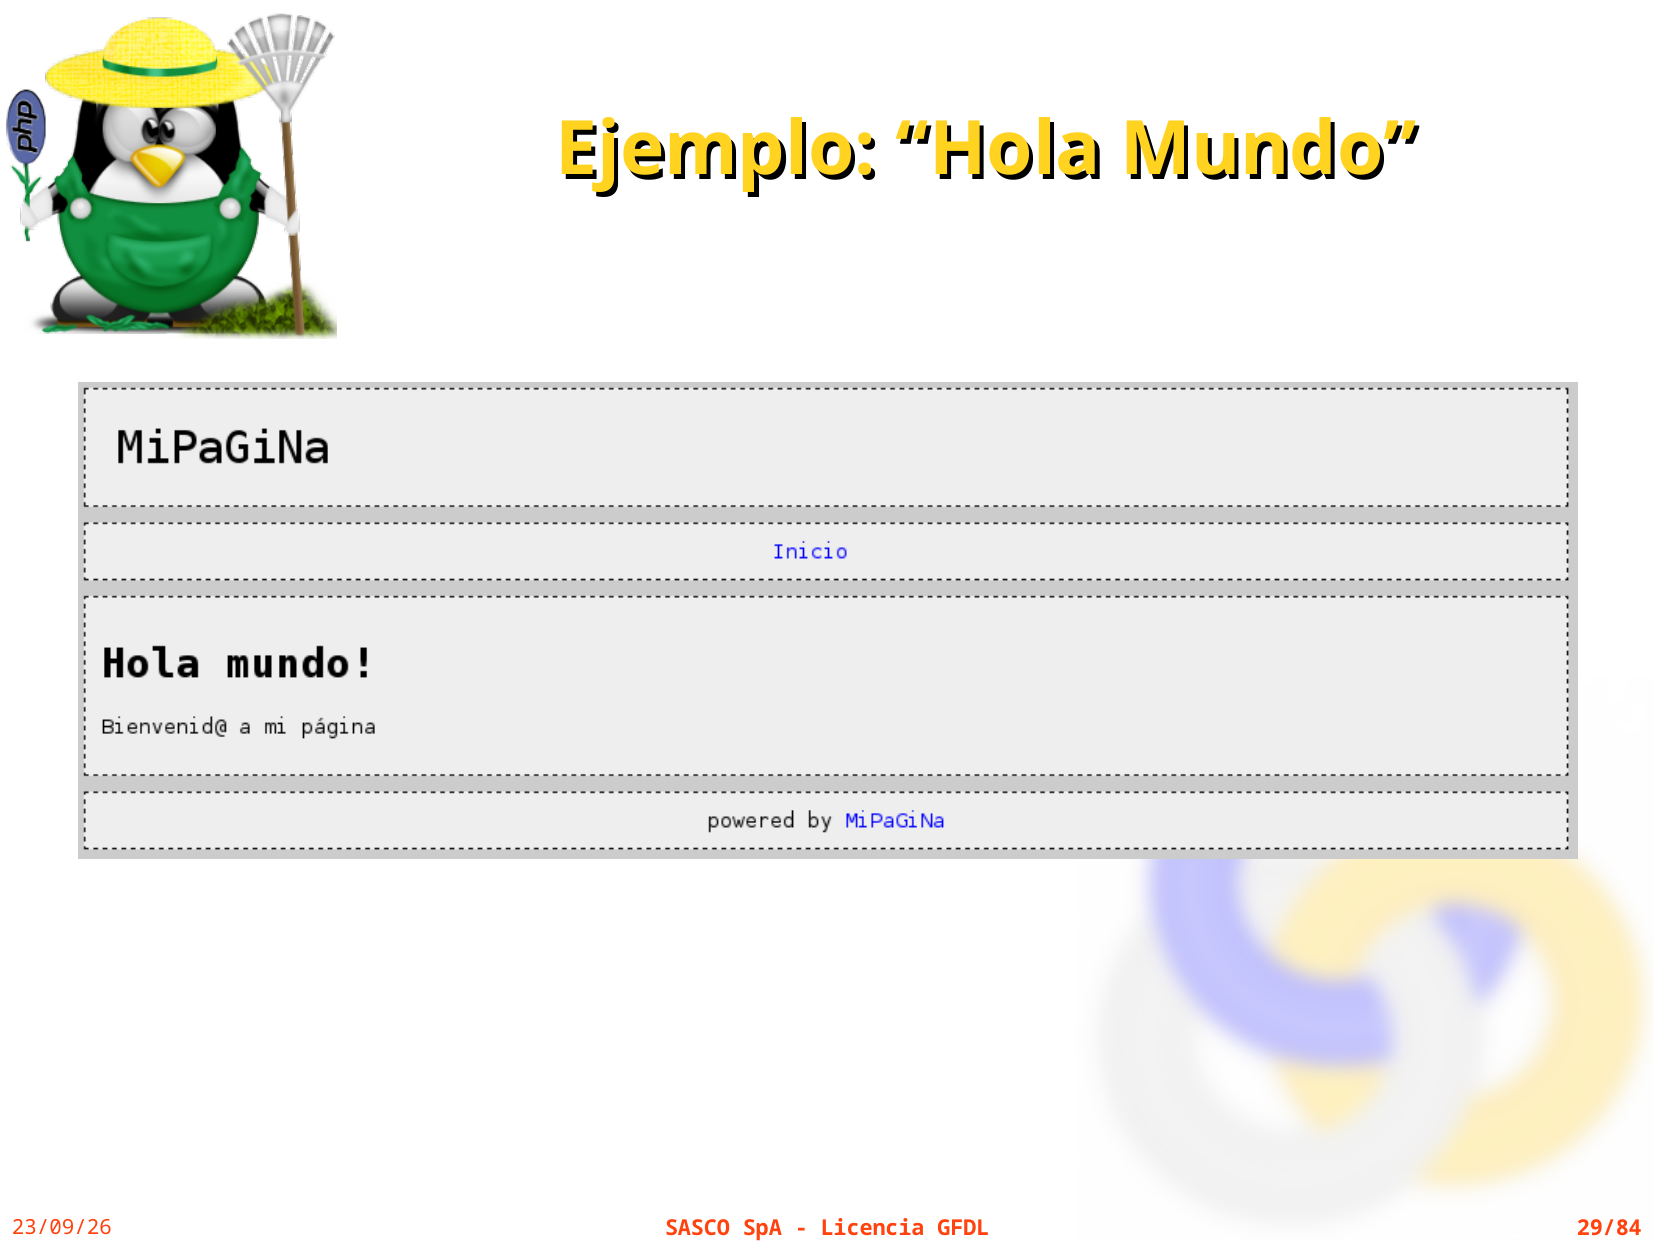

# Ejemplo: “Hola Mundo”
SASCO SpA - Licencia GFDL
29